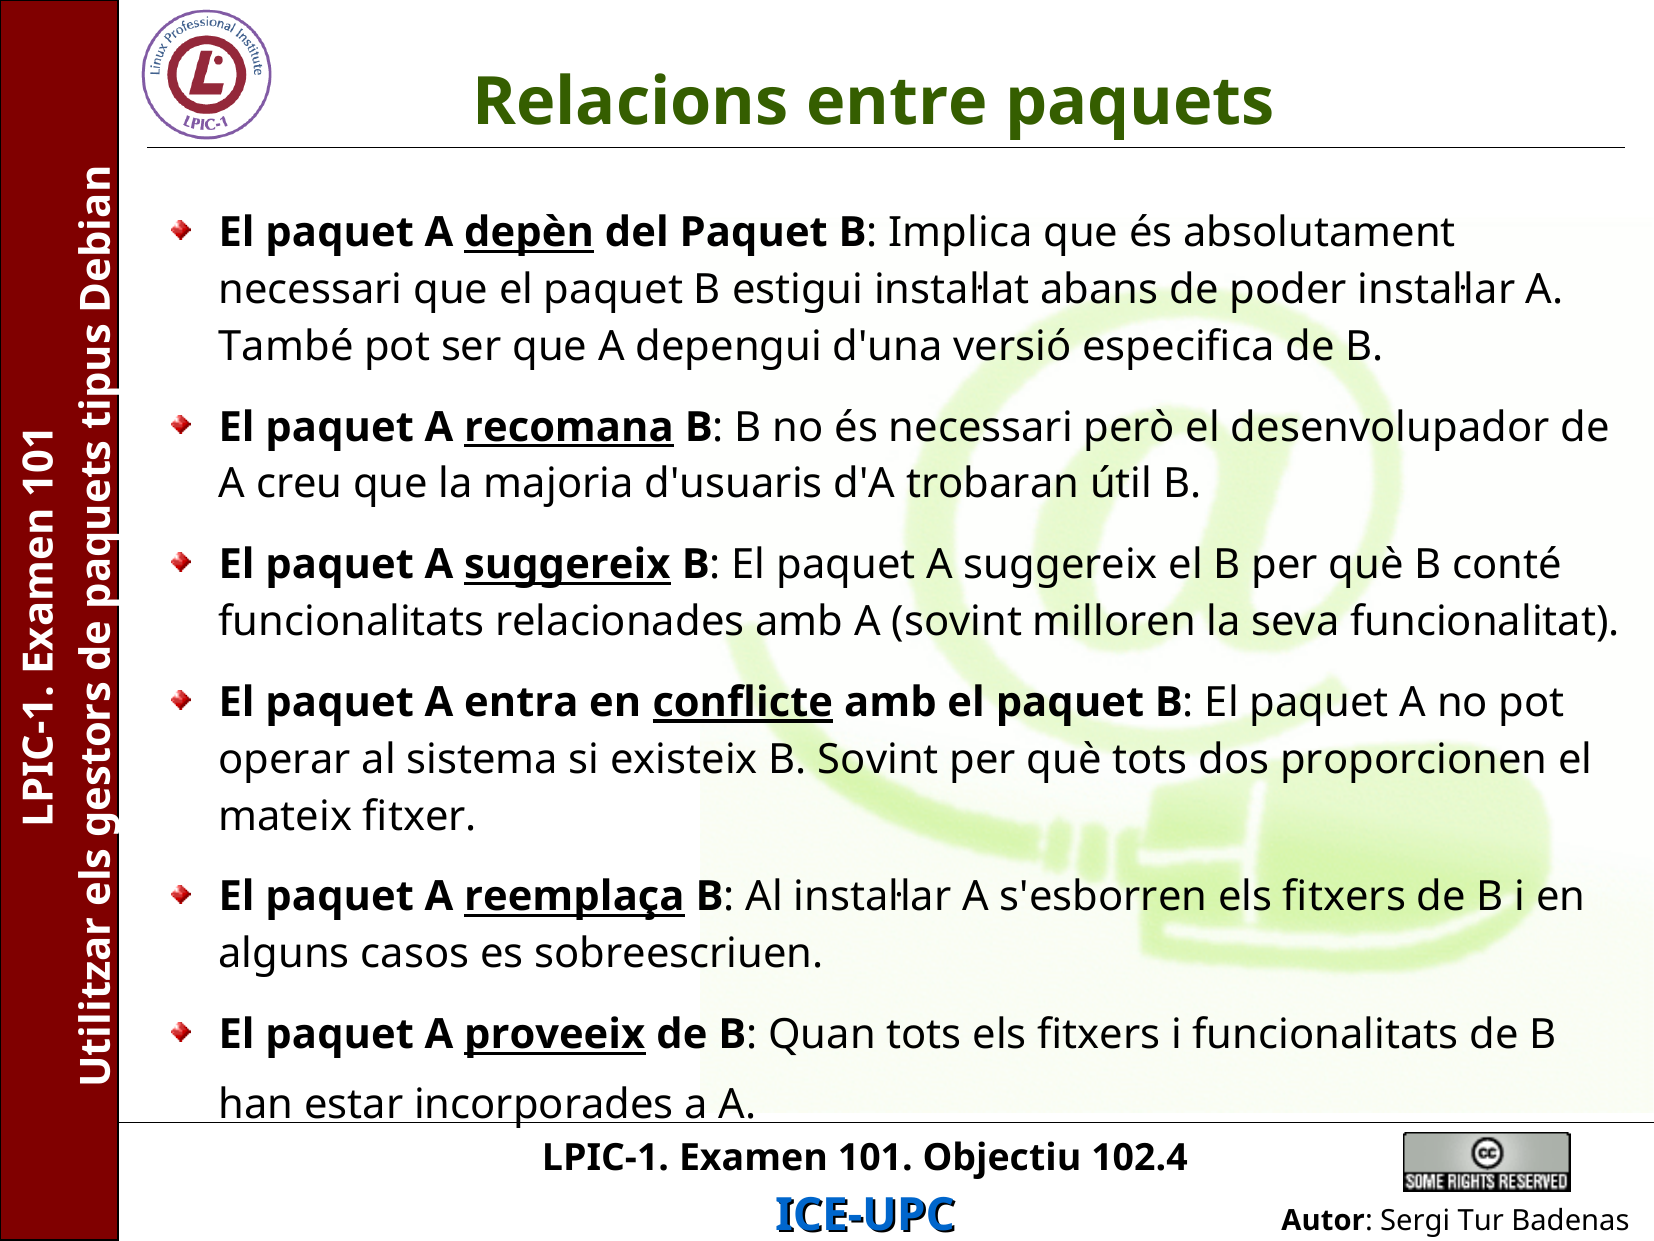

# Relacions entre paquets
El paquet A depèn del Paquet B: Implica que és absolutament necessari que el paquet B estigui instal·lat abans de poder instal·lar A. També pot ser que A depengui d'una versió especifica de B.
El paquet A recomana B: B no és necessari però el desenvolupador de A creu que la majoria d'usuaris d'A trobaran útil B.
El paquet A suggereix B: El paquet A suggereix el B per què B conté funcionalitats relacionades amb A (sovint milloren la seva funcionalitat).
El paquet A entra en conflicte amb el paquet B: El paquet A no pot operar al sistema si existeix B. Sovint per què tots dos proporcionen el mateix fitxer.
El paquet A reemplaça B: Al instal·lar A s'esborren els fitxers de B i en alguns casos es sobreescriuen.
El paquet A proveeix de B: Quan tots els fitxers i funcionalitats de B han estar incorporades a A.